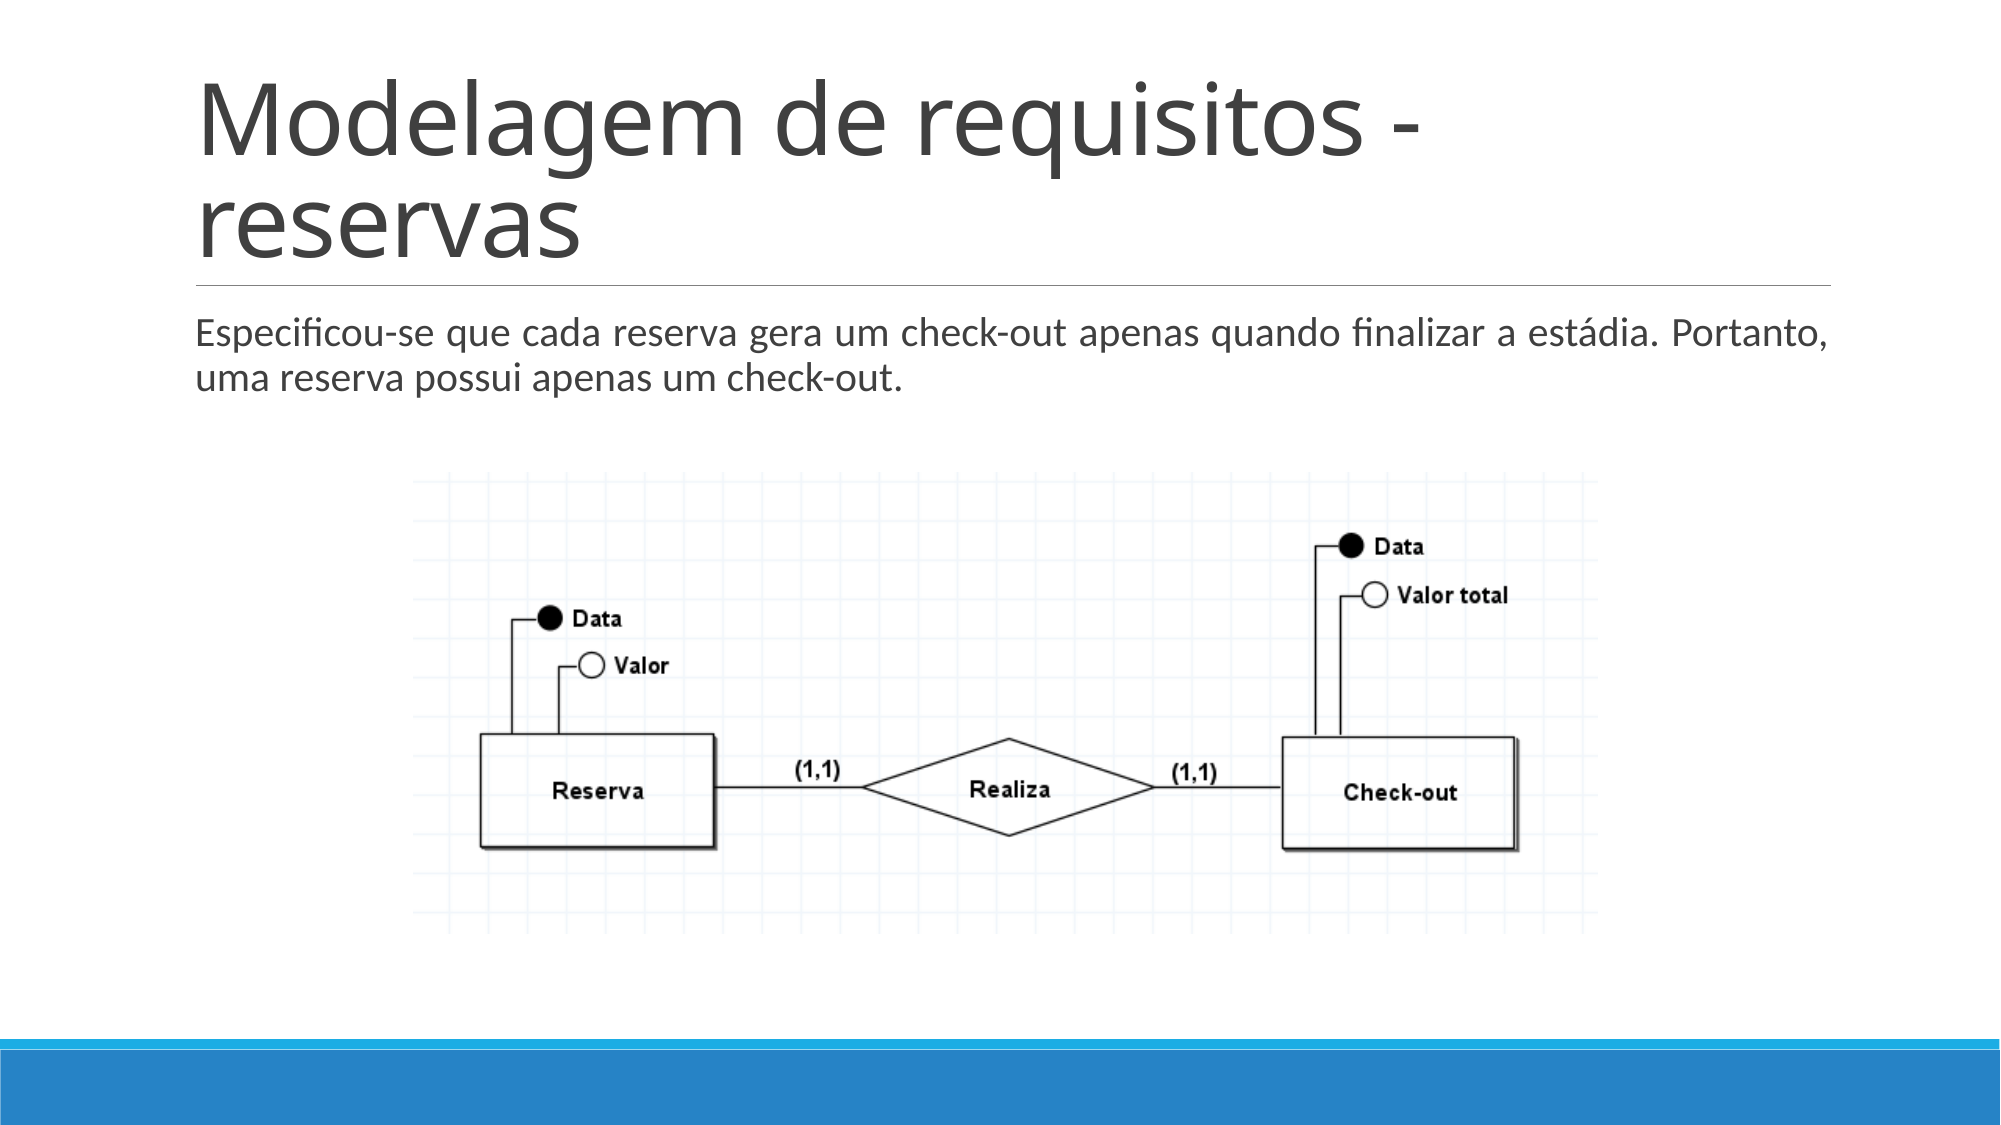

# Modelagem de requisitos - reservas
Especificou-se que cada reserva gera um check-out apenas quando finalizar a estádia. Portanto, uma reserva possui apenas um check-out.